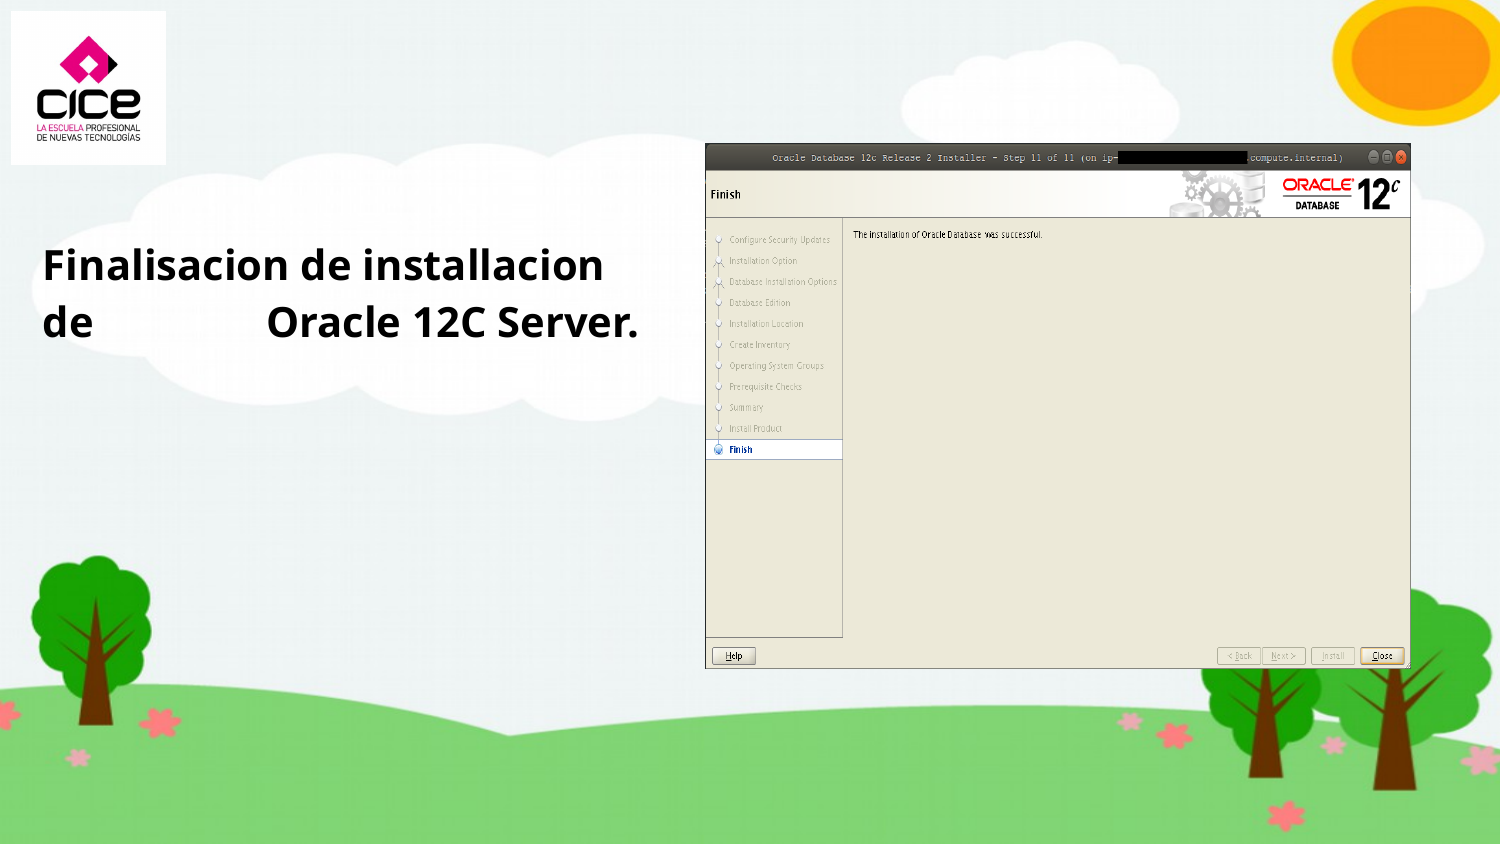

# Finalisacion de installacion de Oracle 12C Server.